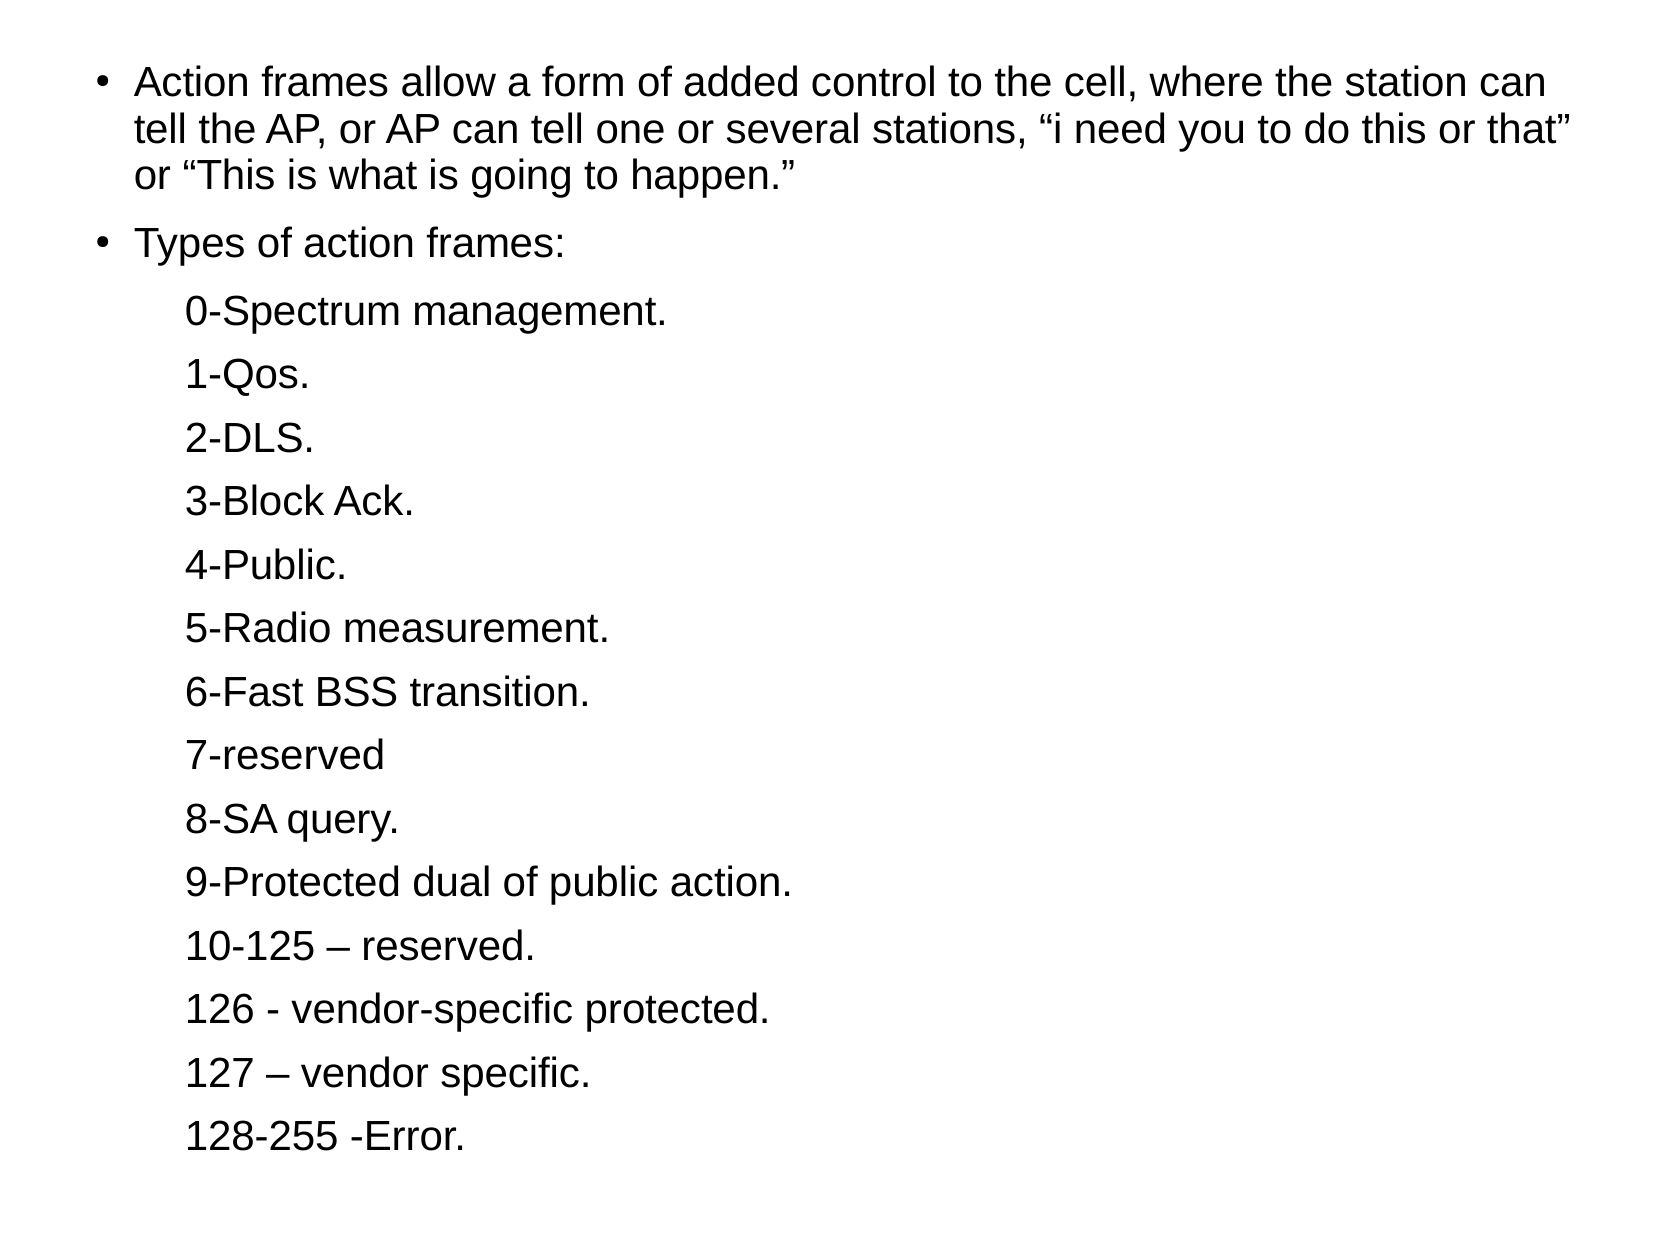

# Action frames allow a form of added control to the cell, where the station can tell the AP, or AP can tell one or several stations, “i need you to do this or that” or “This is what is going to happen.”
Types of action frames:
0-Spectrum management.
1-Qos.
2-DLS.
3-Block Ack.
4-Public.
5-Radio measurement.
6-Fast BSS transition.
7-reserved
8-SA query.
9-Protected dual of public action.
10-125 – reserved.
126 - vendor-specific protected.
127 – vendor specific.
128-255 -Error.